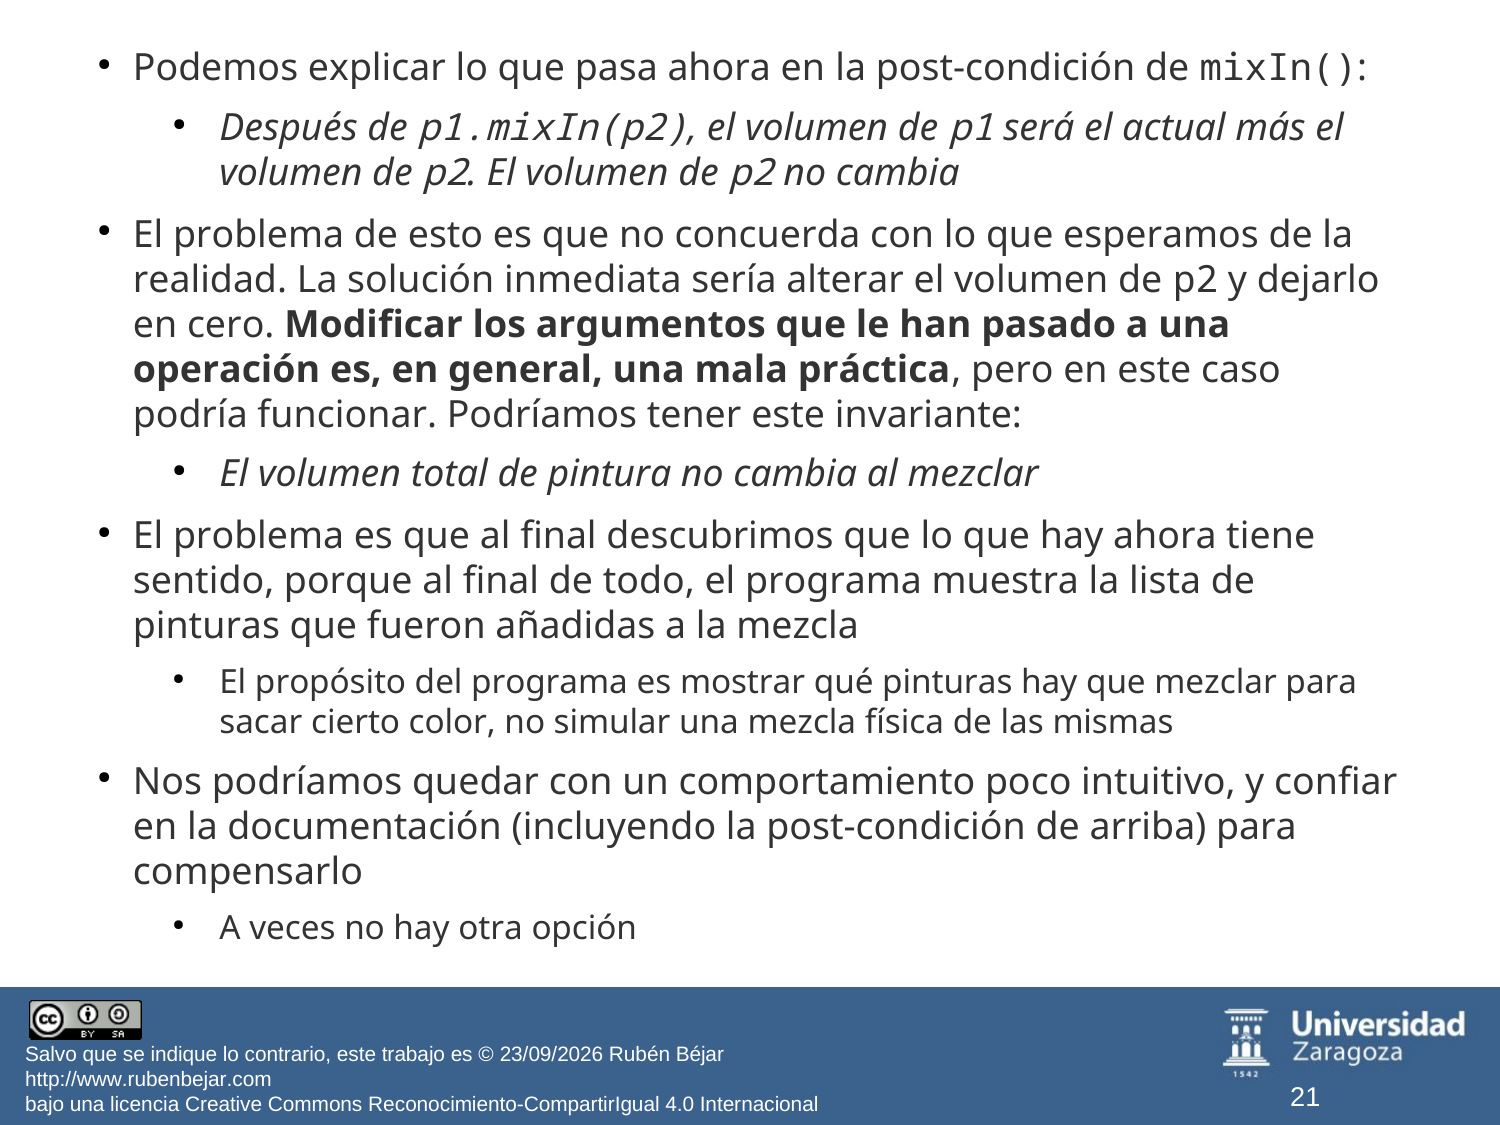

# Podemos explicar lo que pasa ahora en la post-condición de mixIn():
Después de p1.mixIn(p2), el volumen de p1 será el actual más el volumen de p2. El volumen de p2 no cambia
El problema de esto es que no concuerda con lo que esperamos de la realidad. La solución inmediata sería alterar el volumen de p2 y dejarlo en cero. Modificar los argumentos que le han pasado a una operación es, en general, una mala práctica, pero en este caso podría funcionar. Podríamos tener este invariante:
El volumen total de pintura no cambia al mezclar
El problema es que al final descubrimos que lo que hay ahora tiene sentido, porque al final de todo, el programa muestra la lista de pinturas que fueron añadidas a la mezcla
El propósito del programa es mostrar qué pinturas hay que mezclar para sacar cierto color, no simular una mezcla física de las mismas
Nos podríamos quedar con un comportamiento poco intuitivo, y confiar en la documentación (incluyendo la post-condición de arriba) para compensarlo
A veces no hay otra opción